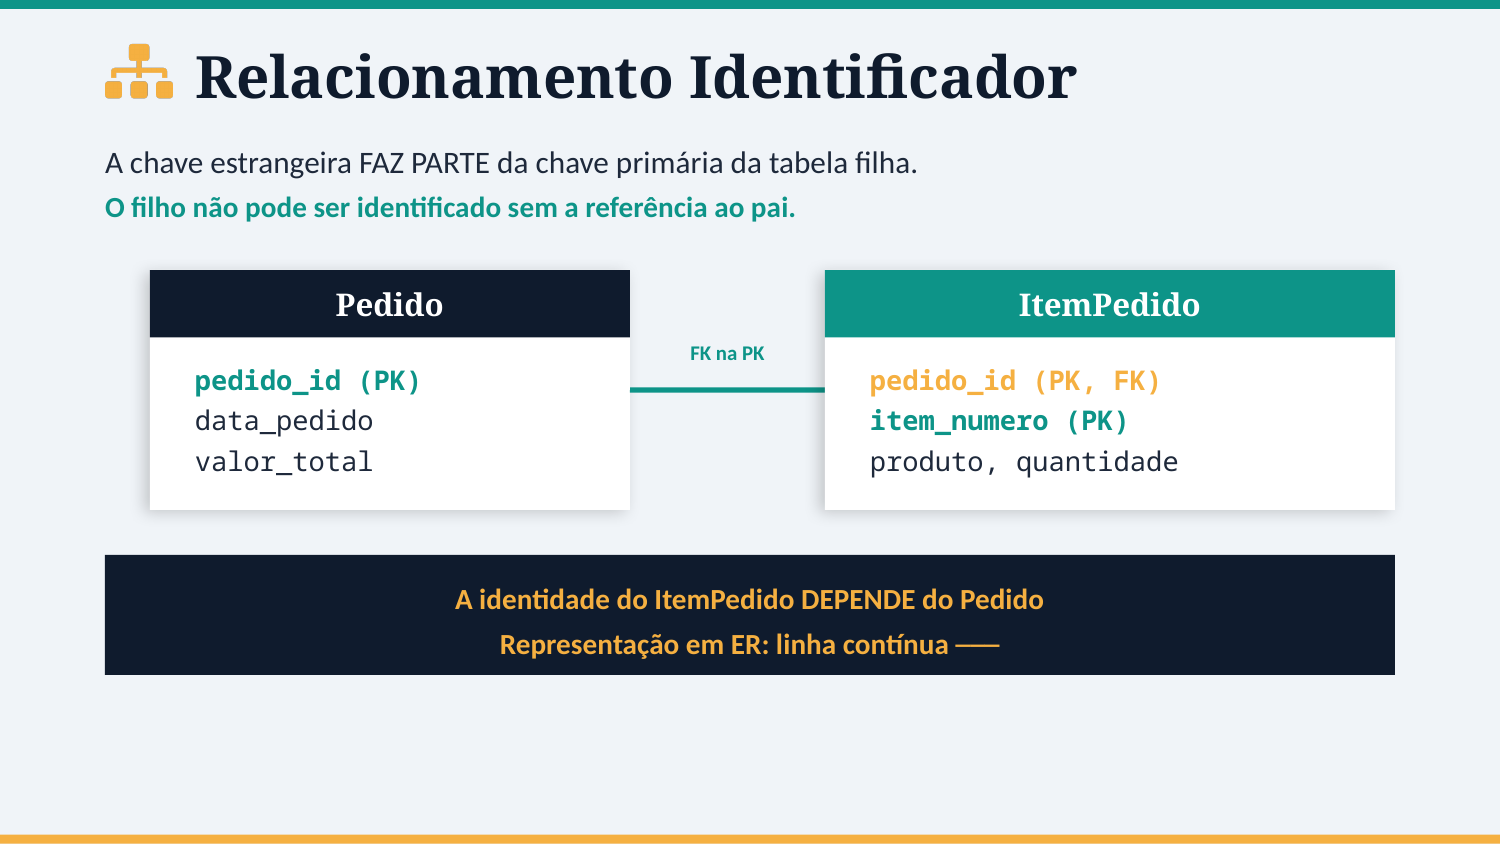

Relacionamento Identificador
A chave estrangeira FAZ PARTE da chave primária da tabela filha.
O filho não pode ser identificado sem a referência ao pai.
Pedido
ItemPedido
FK na PK
pedido_id (PK)
data_pedido
valor_total
pedido_id (PK, FK)
item_numero (PK)
produto, quantidade
A identidade do ItemPedido DEPENDE do Pedido
Representação em ER: linha contínua ───